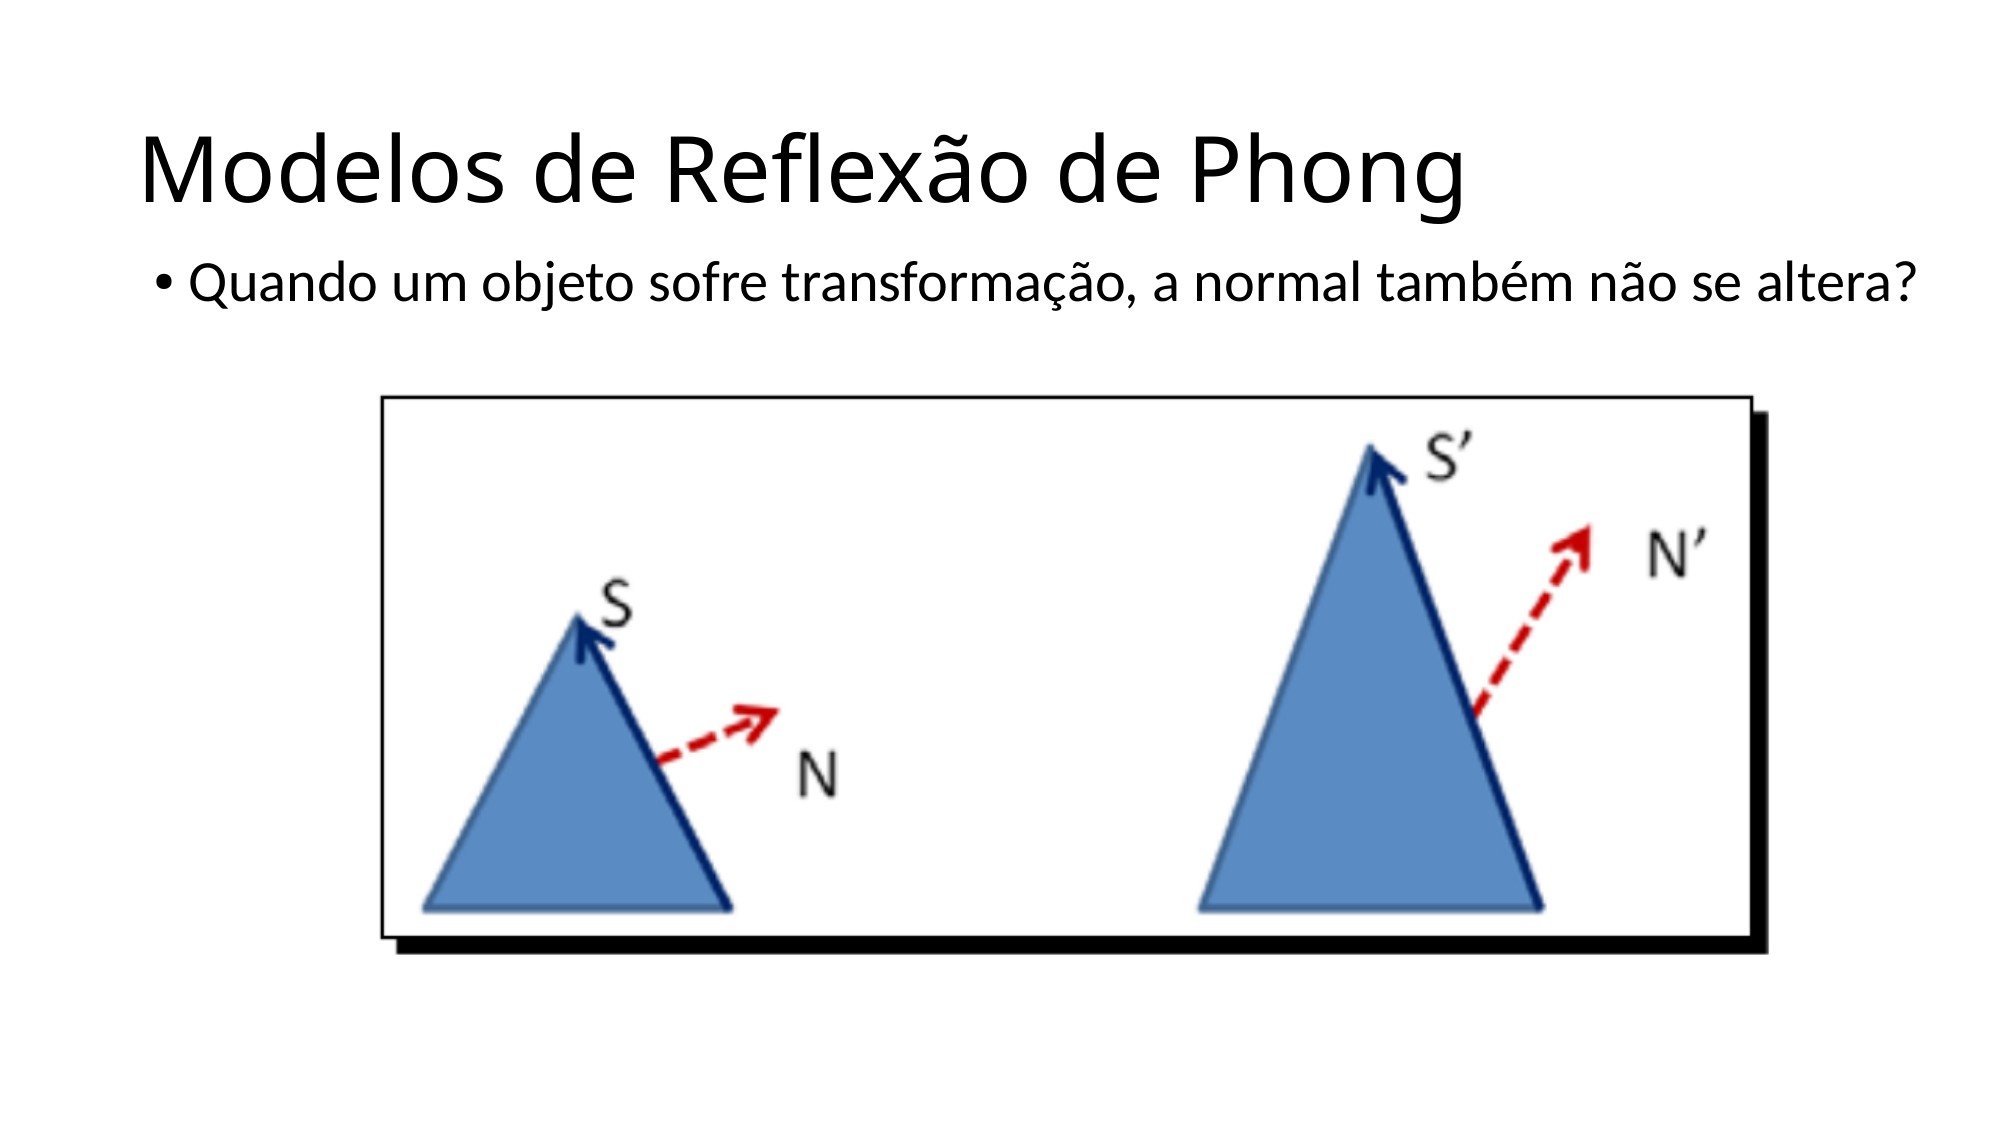

# Modelos de Reflexão de Phong
Quando um objeto sofre transformação, a normal também não se altera?